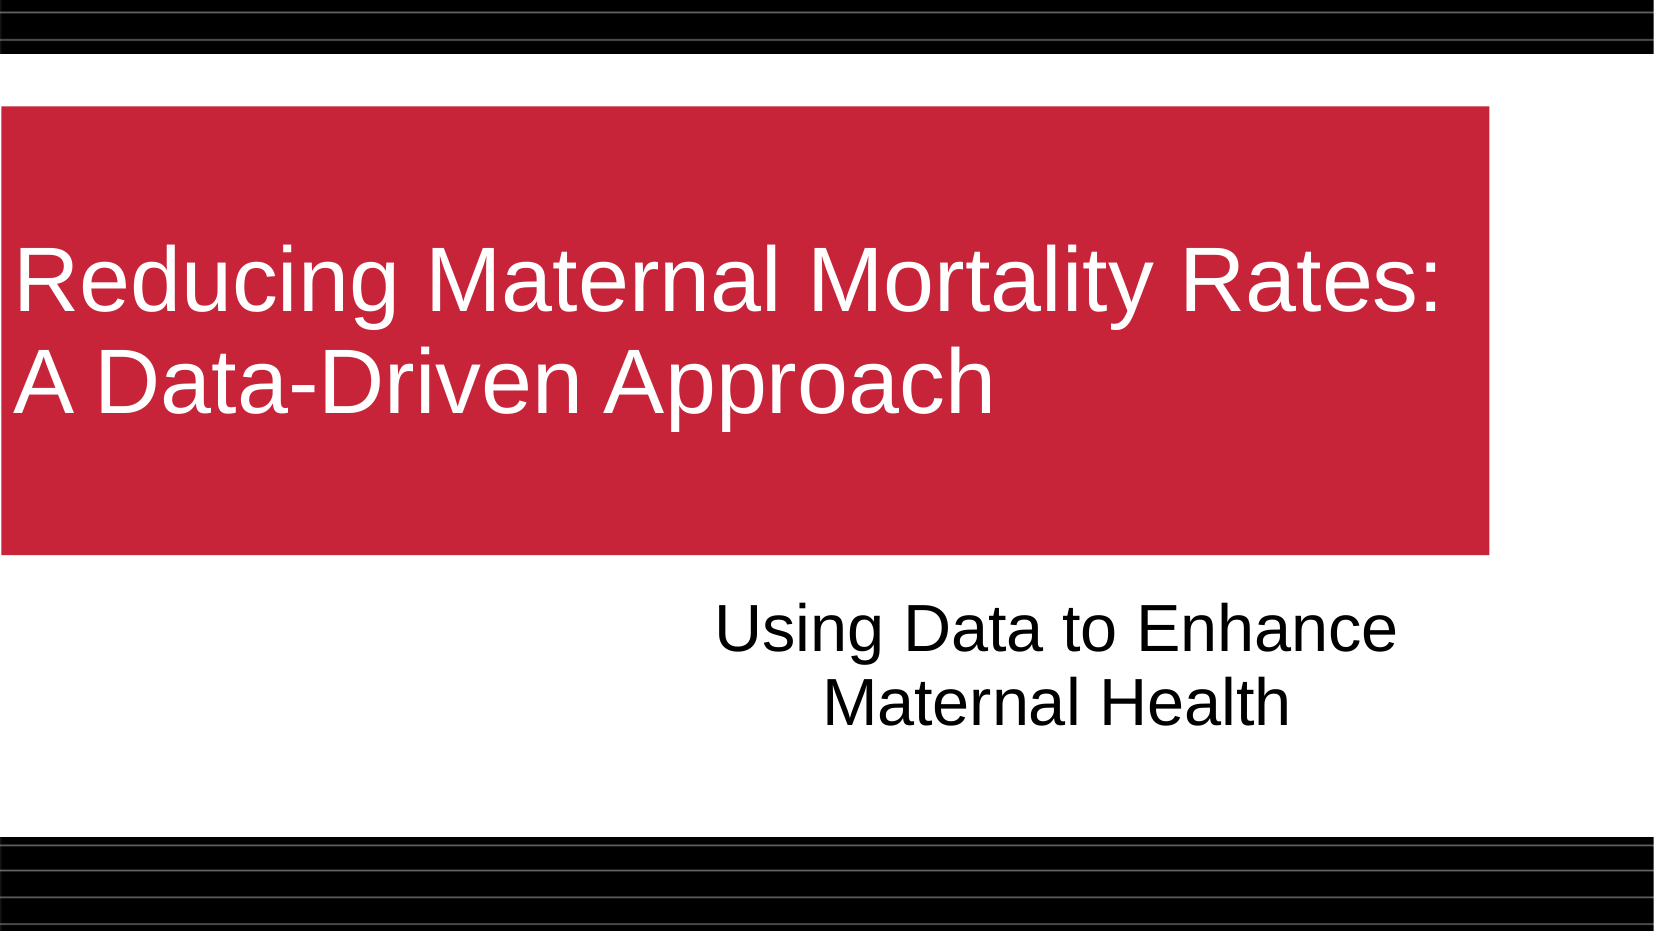

# Reducing Maternal Mortality Rates: A Data-Driven Approach
Using Data to Enhance Maternal Health